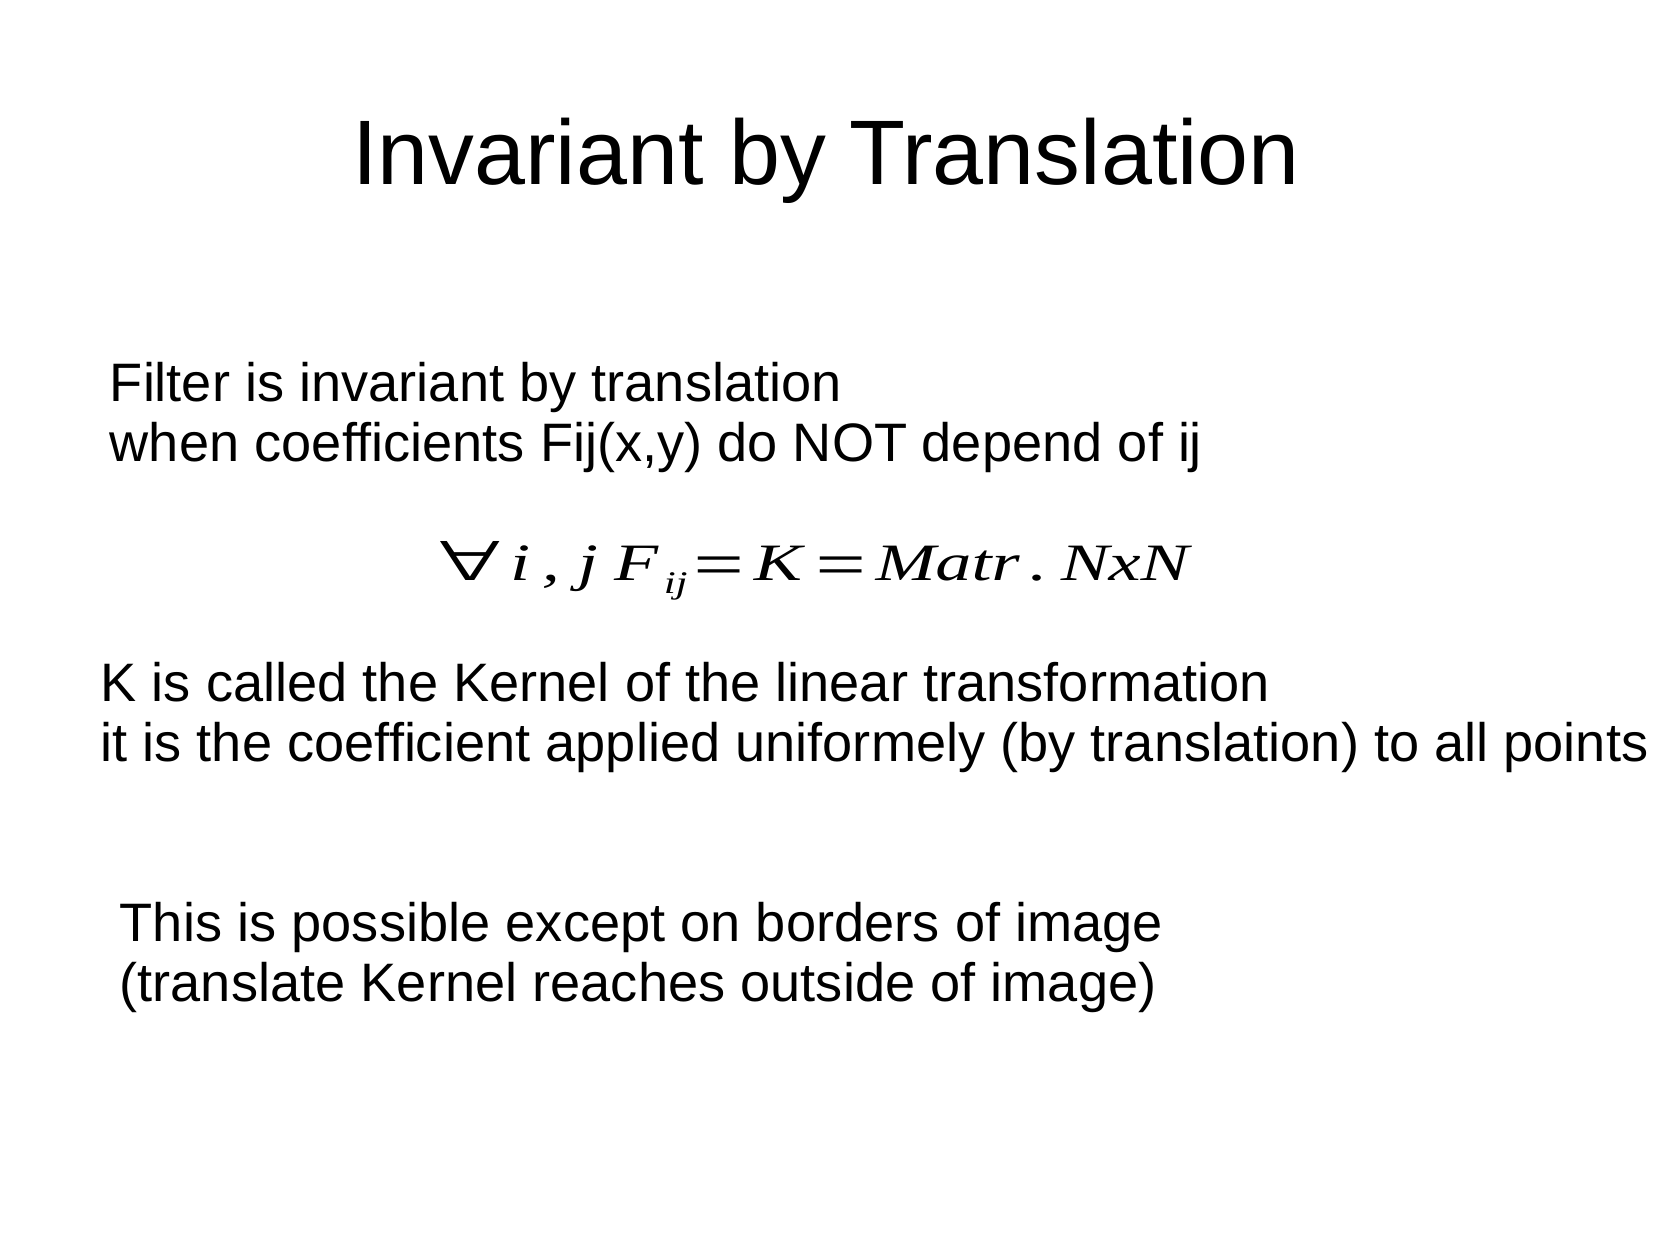

# Invariant by Translation
Filter is invariant by translation
when coefficients Fij(x,y) do NOT depend of ij
K is called the Kernel of the linear transformation
it is the coefficient applied uniformely (by translation) to all points
This is possible except on borders of image
(translate Kernel reaches outside of image)